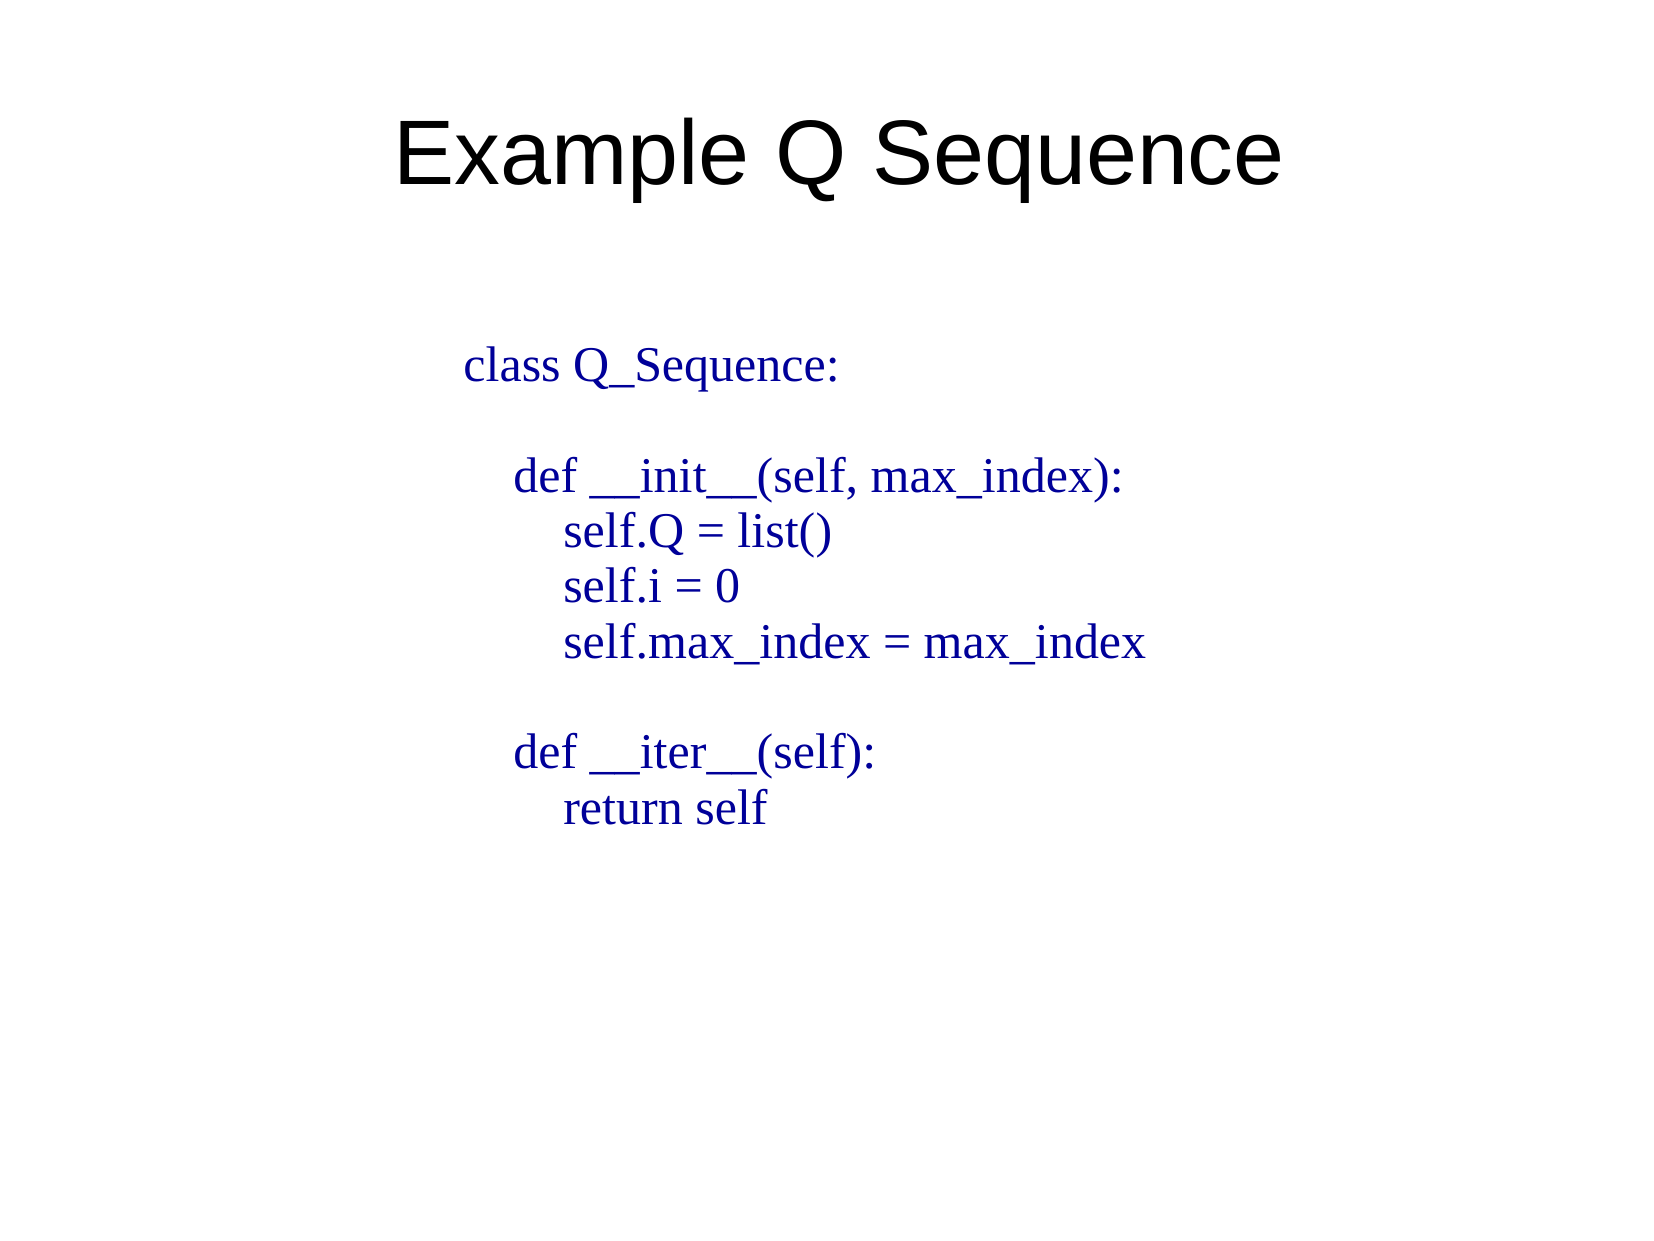

# Example Q Sequence
class Q_Sequence:
 def __init__(self, max_index):
 self.Q = list()
 self.i = 0
 self.max_index = max_index
 def __iter__(self):
 return self